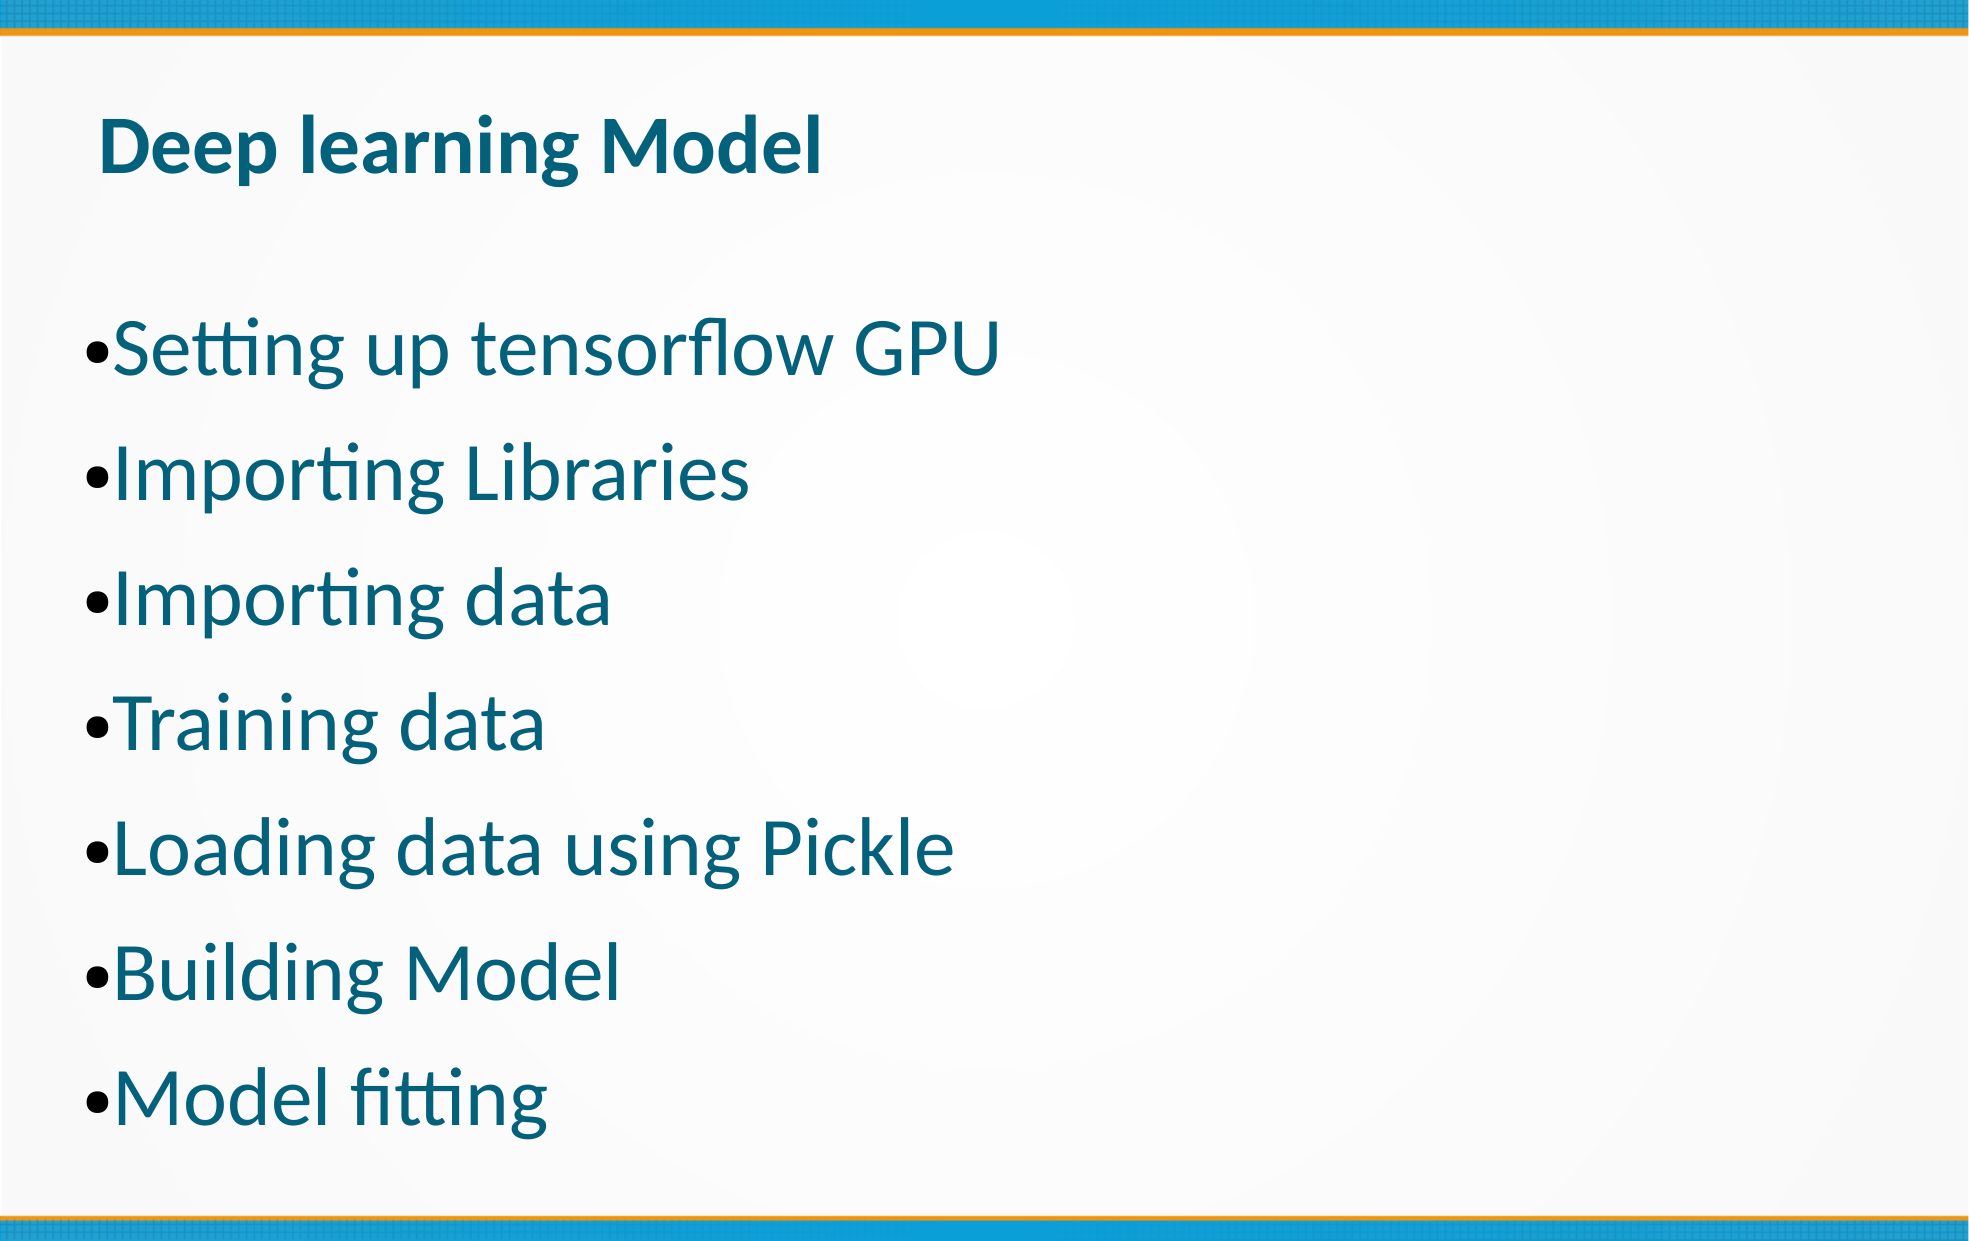

# Deep learning Model
Setting up tensorflow GPU
Importing Libraries
Importing data
Training data
Loading data using Pickle
Building Model
Model fitting